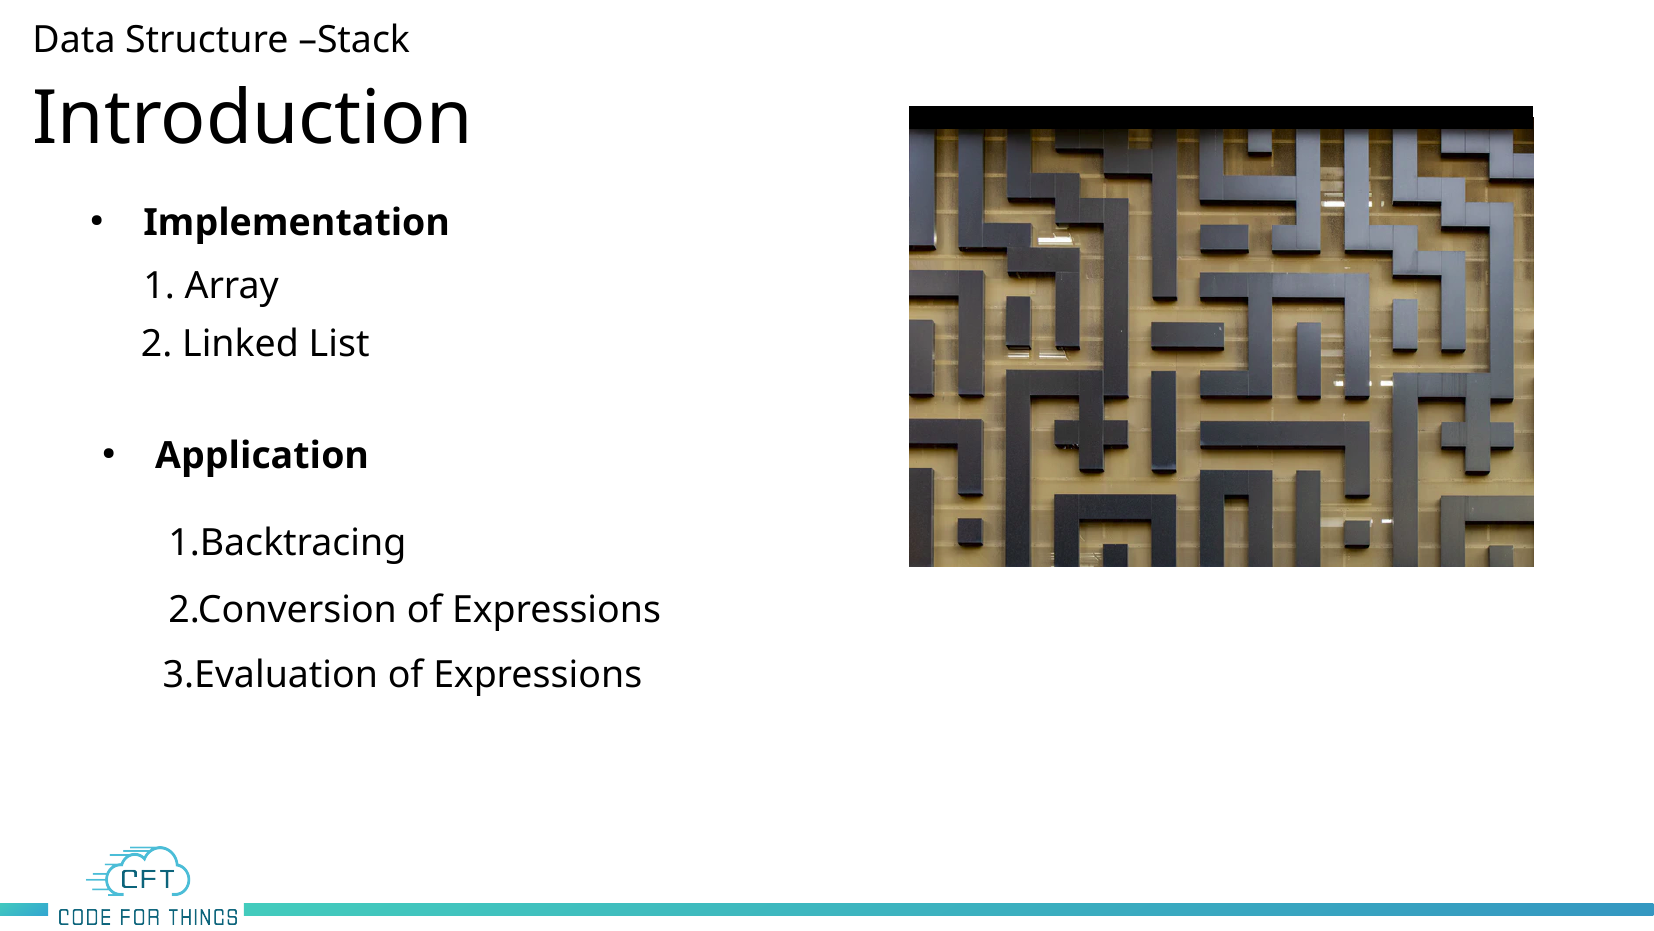

# Data Structure –Stack Introduction
Implementation
1. Array
2. Linked List
Application
1.Backtracing
2.Conversion of Expressions
3.Evaluation of Expressions